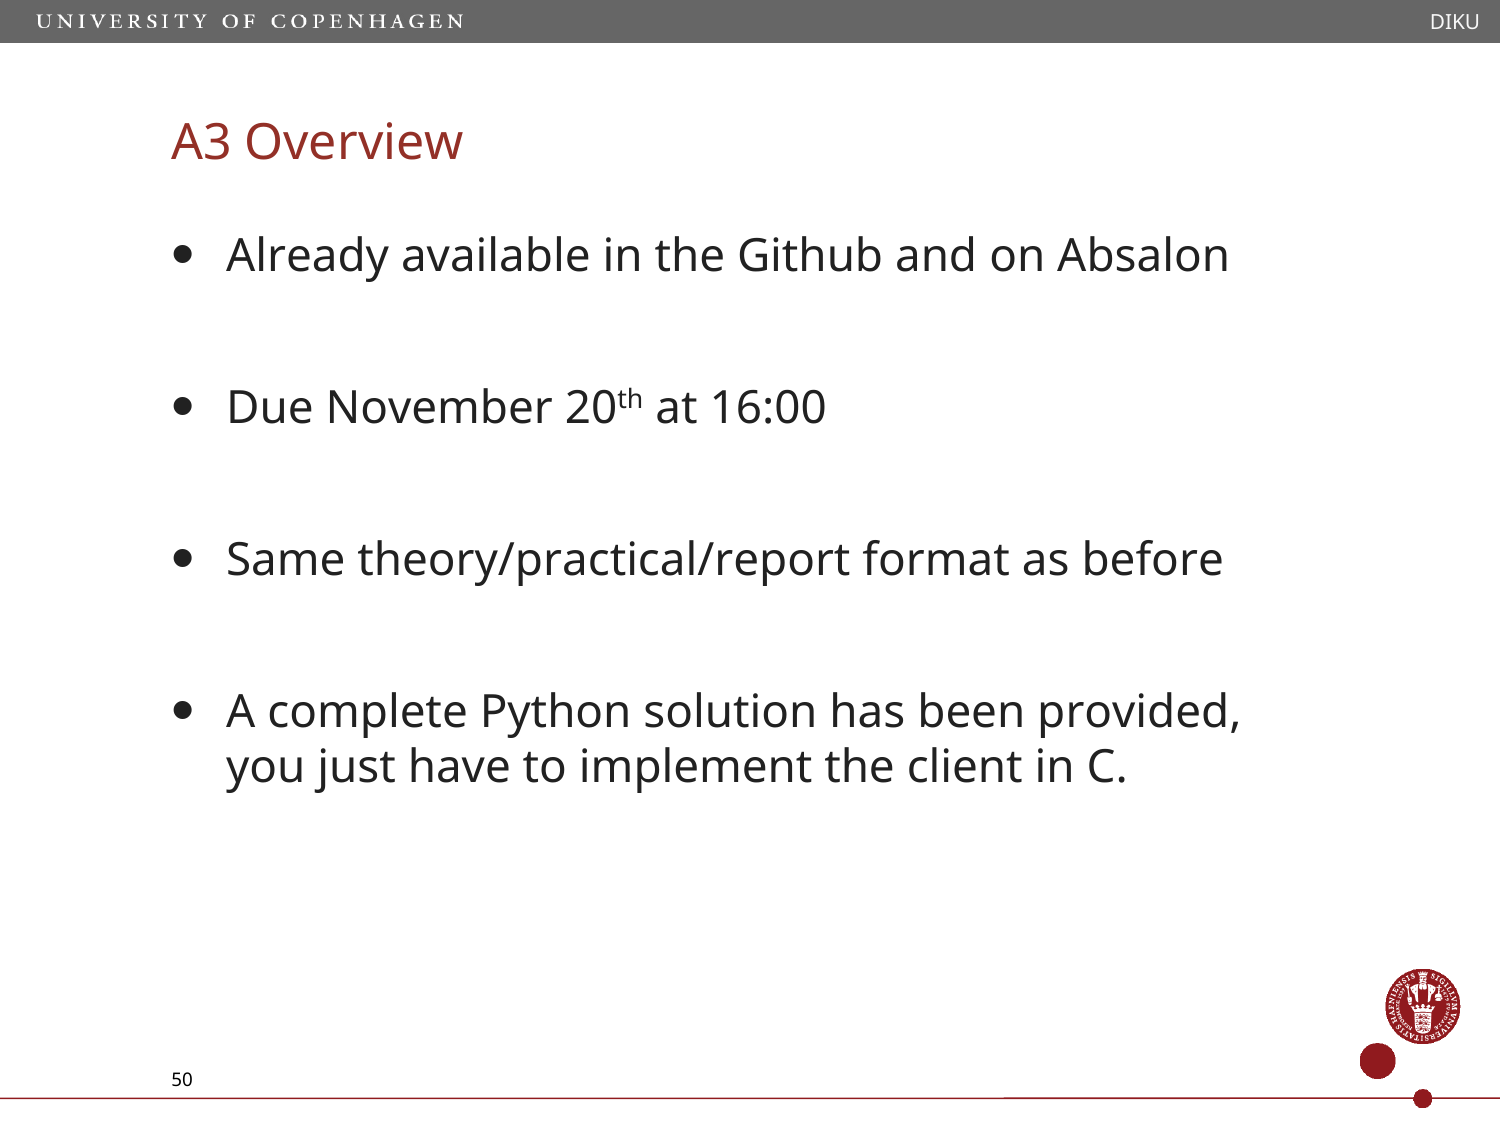

DIKU
A3 Overview
Already available in the Github and on Absalon
Due November 20th at 16:00
Same theory/practical/report format as before
A complete Python solution has been provided, you just have to implement the client in C.